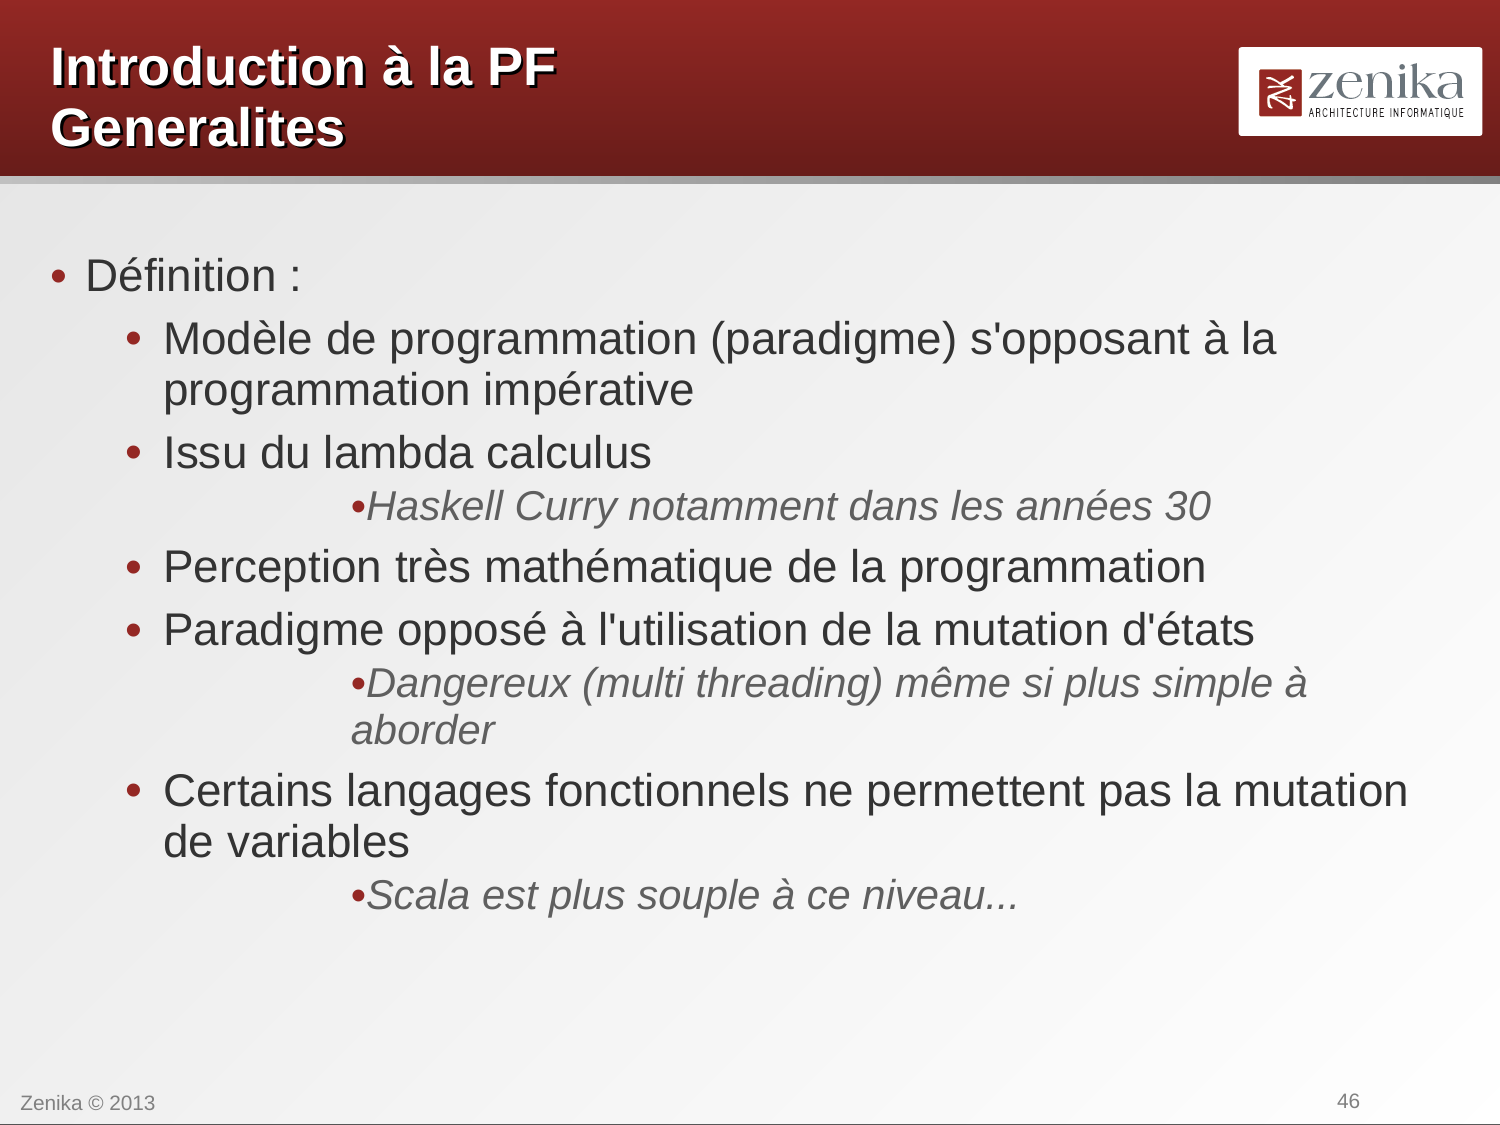

# Introduction à la PF Generalites
Définition :
Modèle de programmation (paradigme) s'opposant à la programmation impérative
Issu du lambda calculus
Haskell Curry notamment dans les années 30
Perception très mathématique de la programmation
Paradigme opposé à l'utilisation de la mutation d'états
Dangereux (multi threading) même si plus simple à aborder
Certains langages fonctionnels ne permettent pas la mutation de variables
Scala est plus souple à ce niveau...